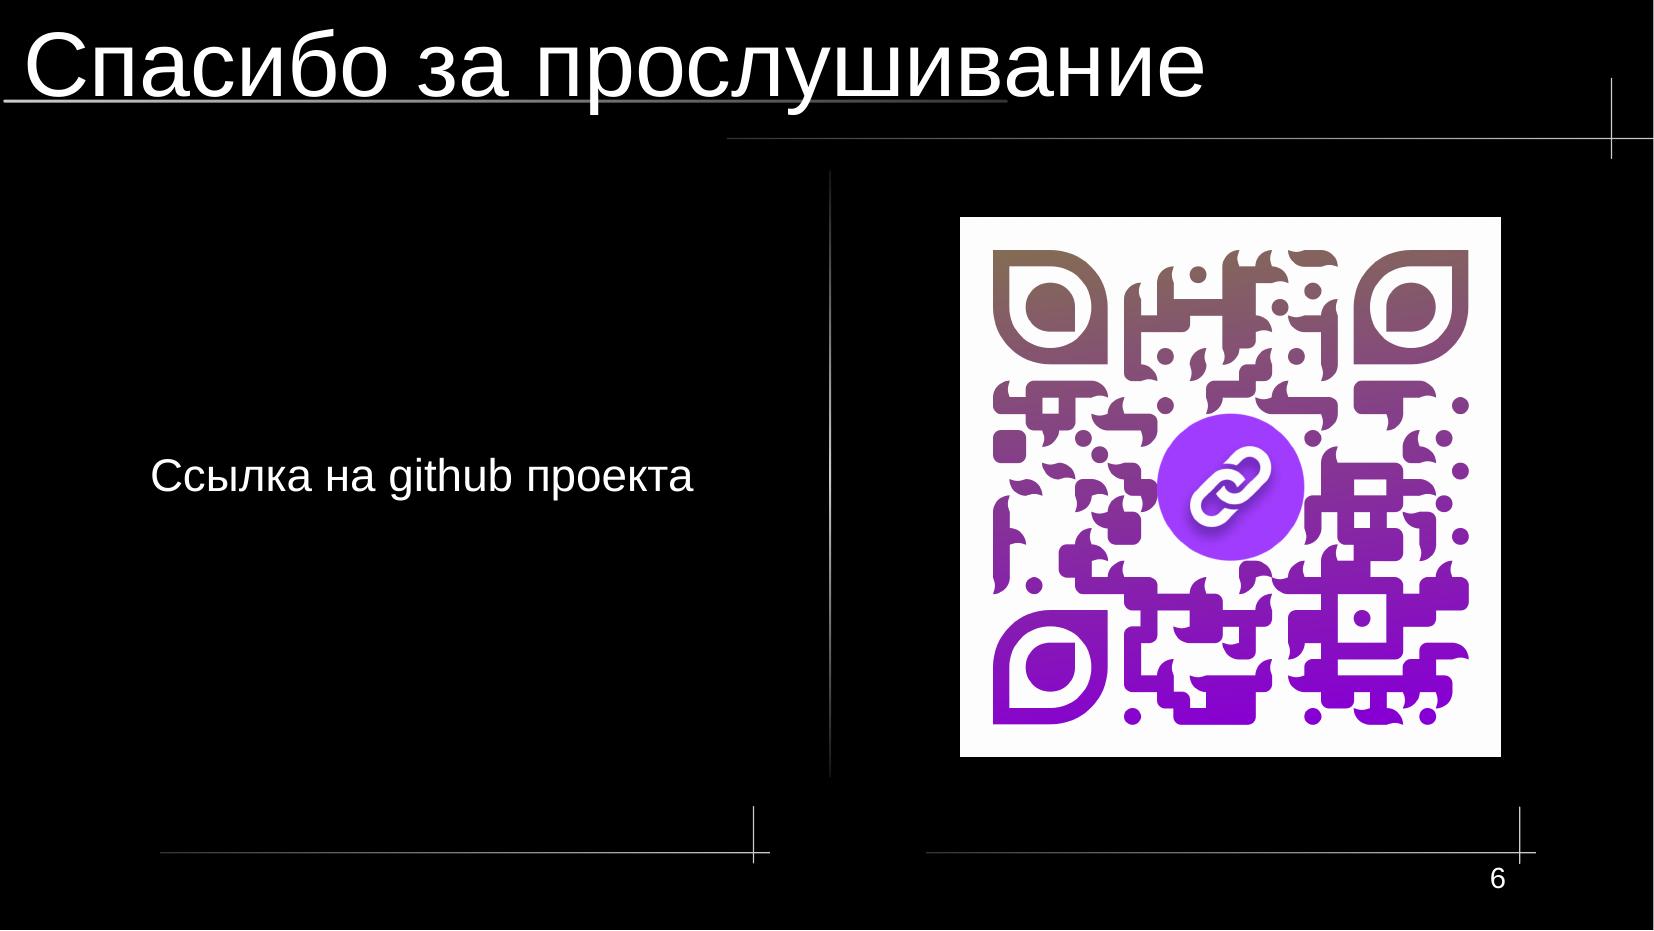

# Спасибо за прослушивание
Ссылка на github проекта
6